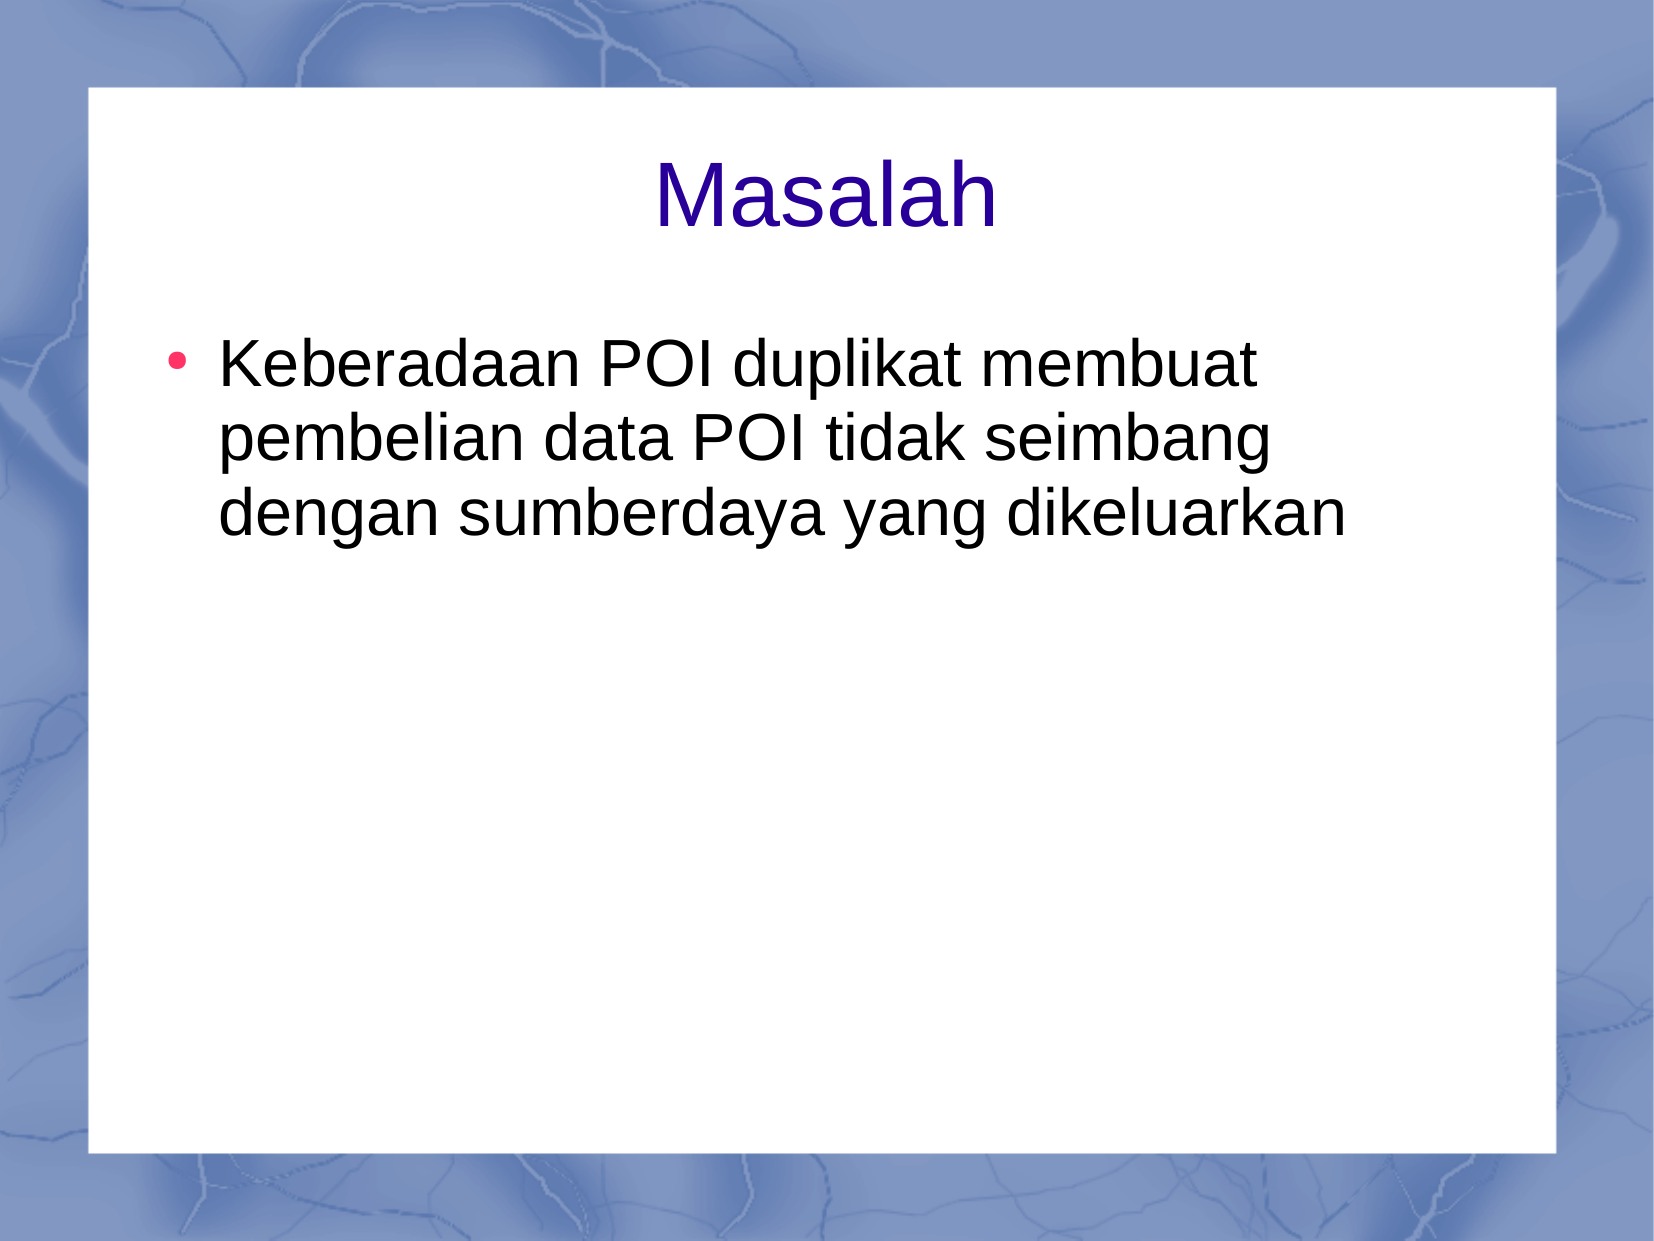

# Masalah
Keberadaan POI duplikat membuat pembelian data POI tidak seimbang dengan sumberdaya yang dikeluarkan